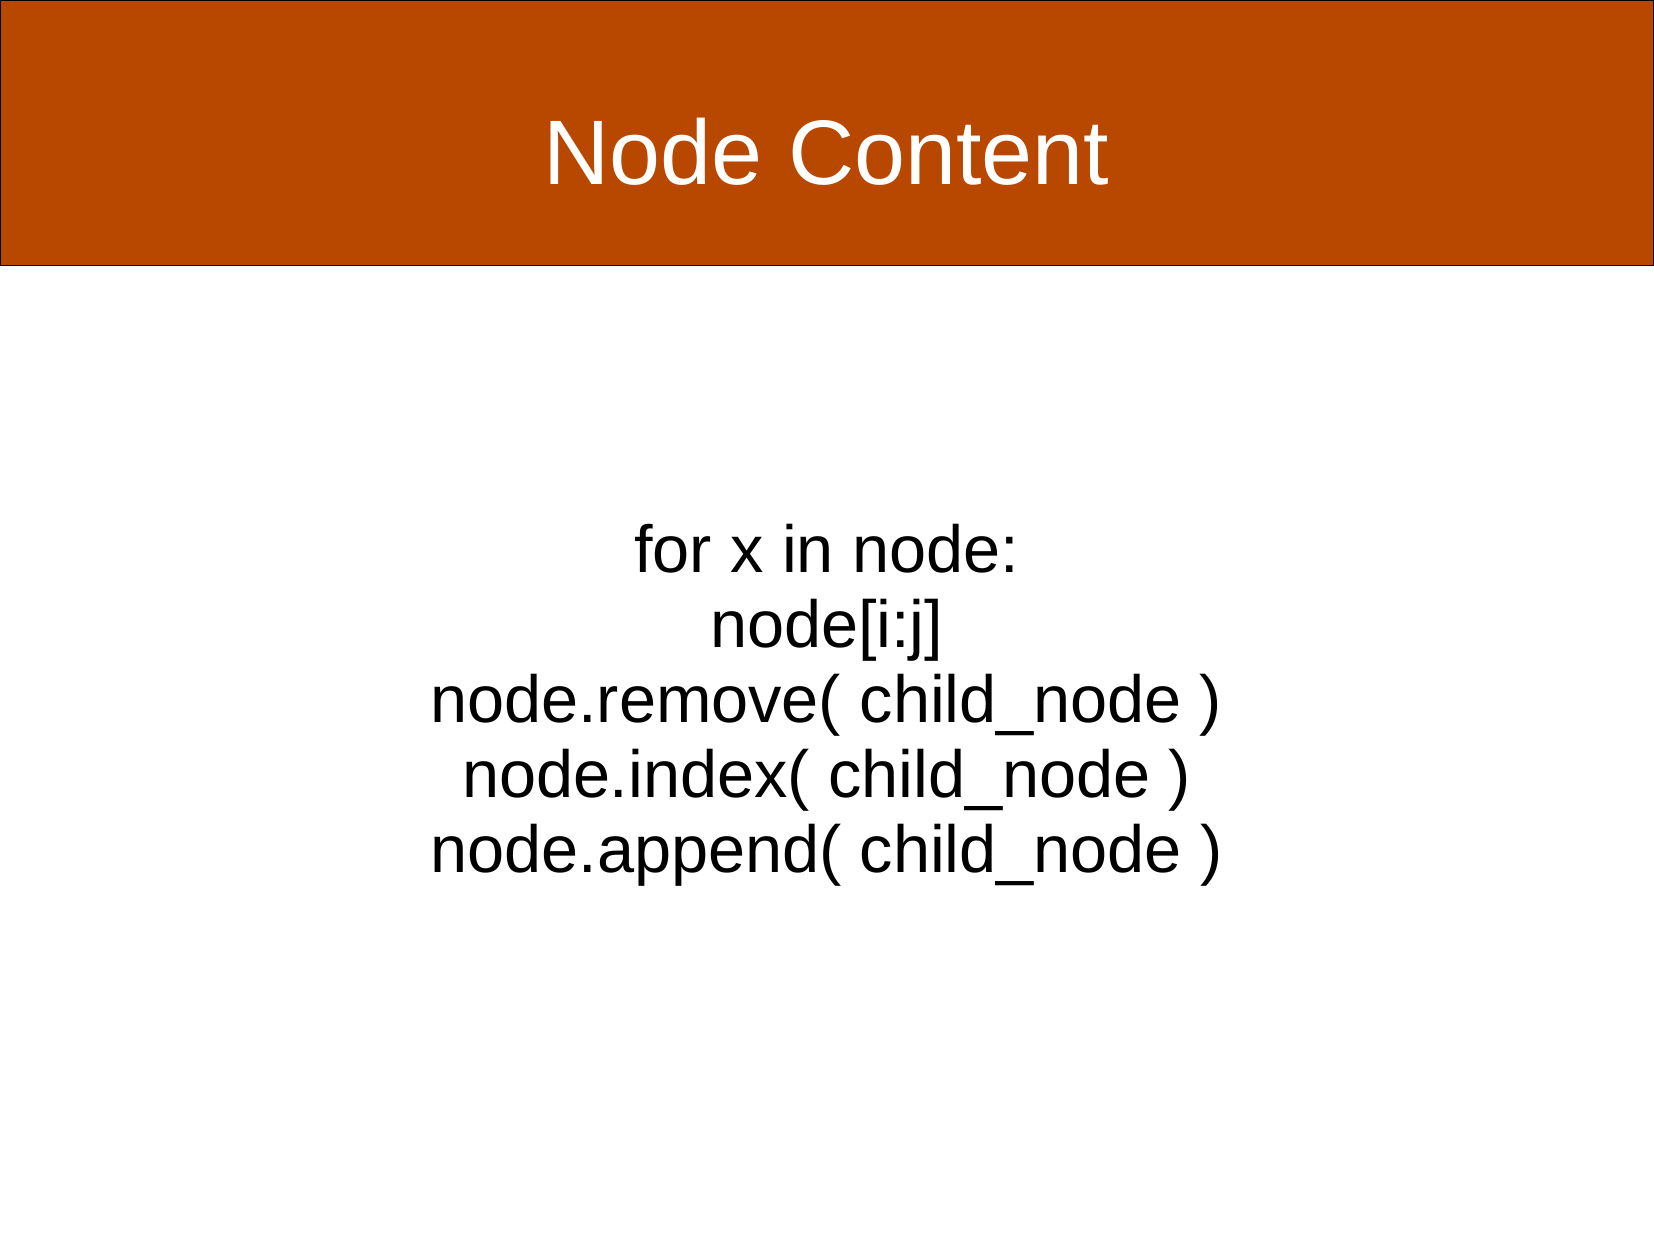

# Node Content
for x in node:
node[i:j]
node.remove( child_node )
node.index( child_node )
node.append( child_node )